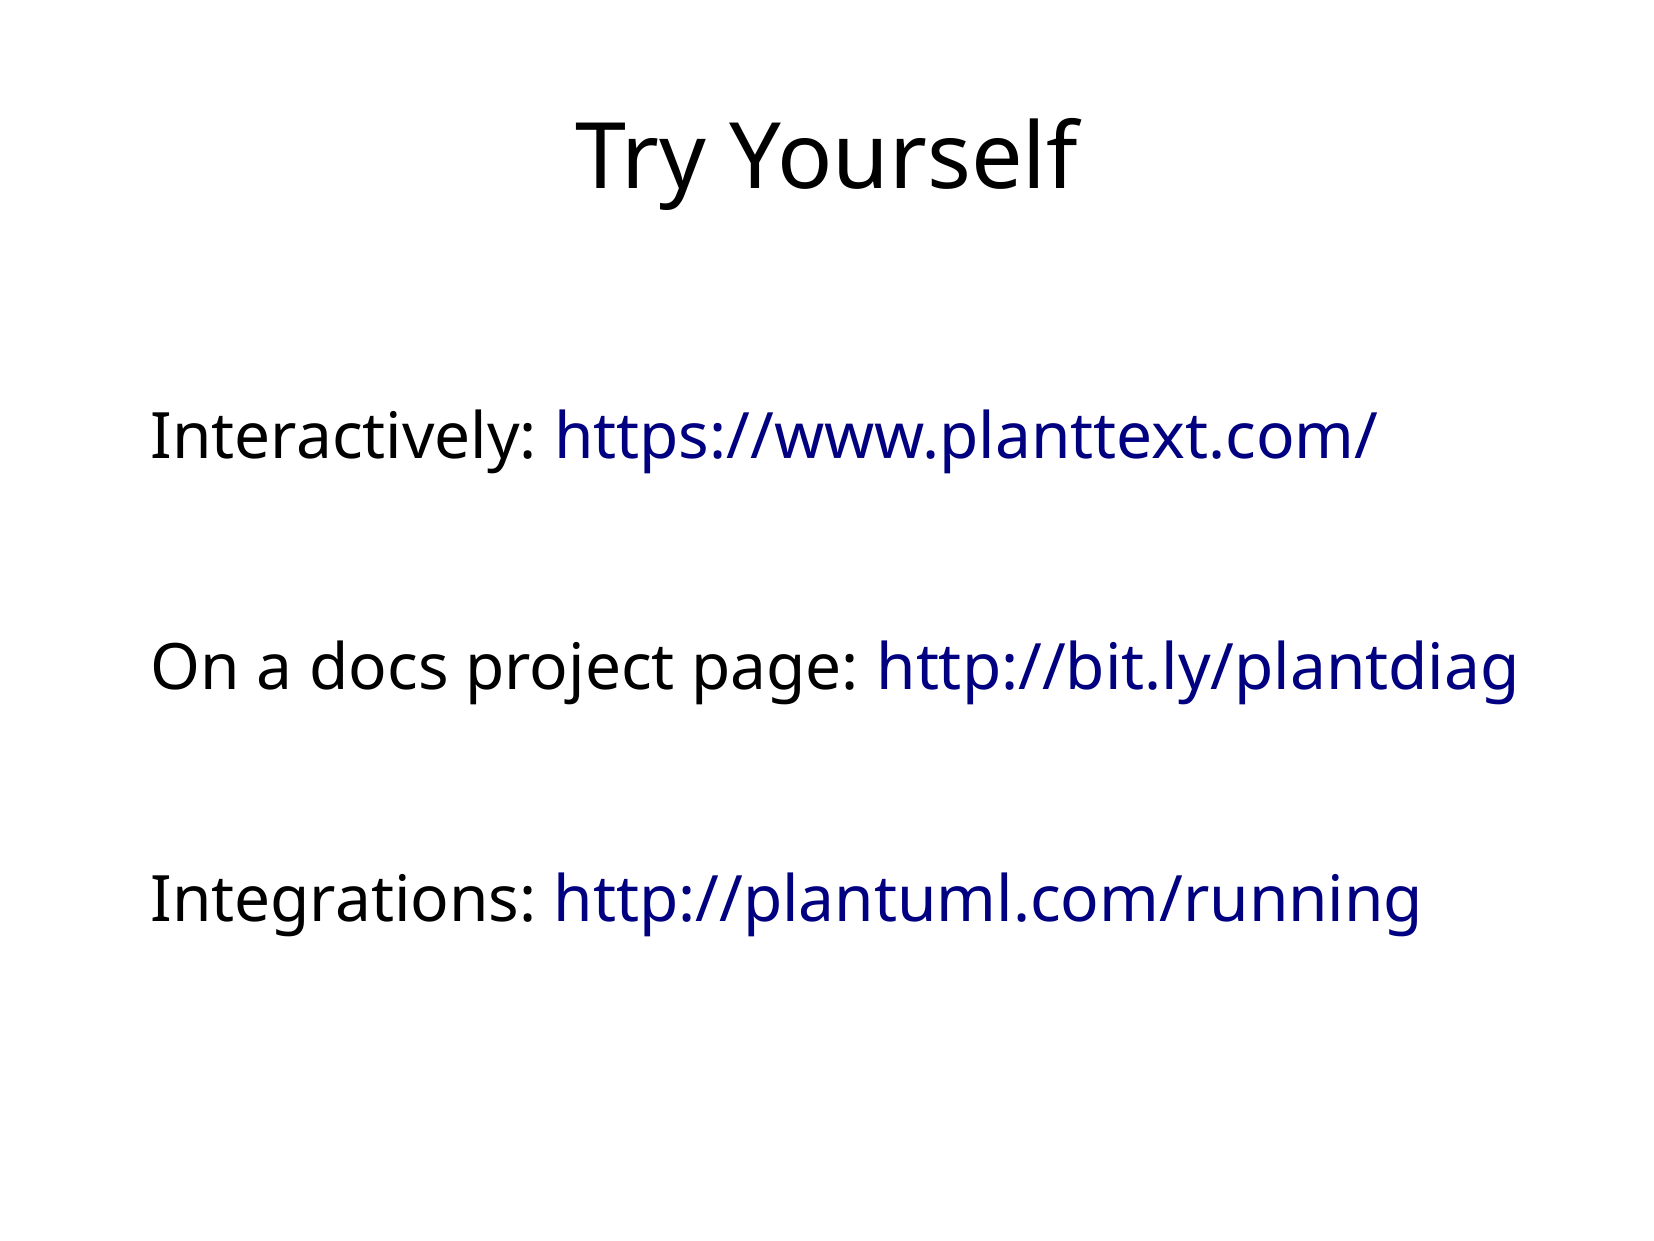

# Try Yourself
Interactively: https://www.planttext.com/
On a docs project page: http://bit.ly/plantdiag
Integrations: http://plantuml.com/running